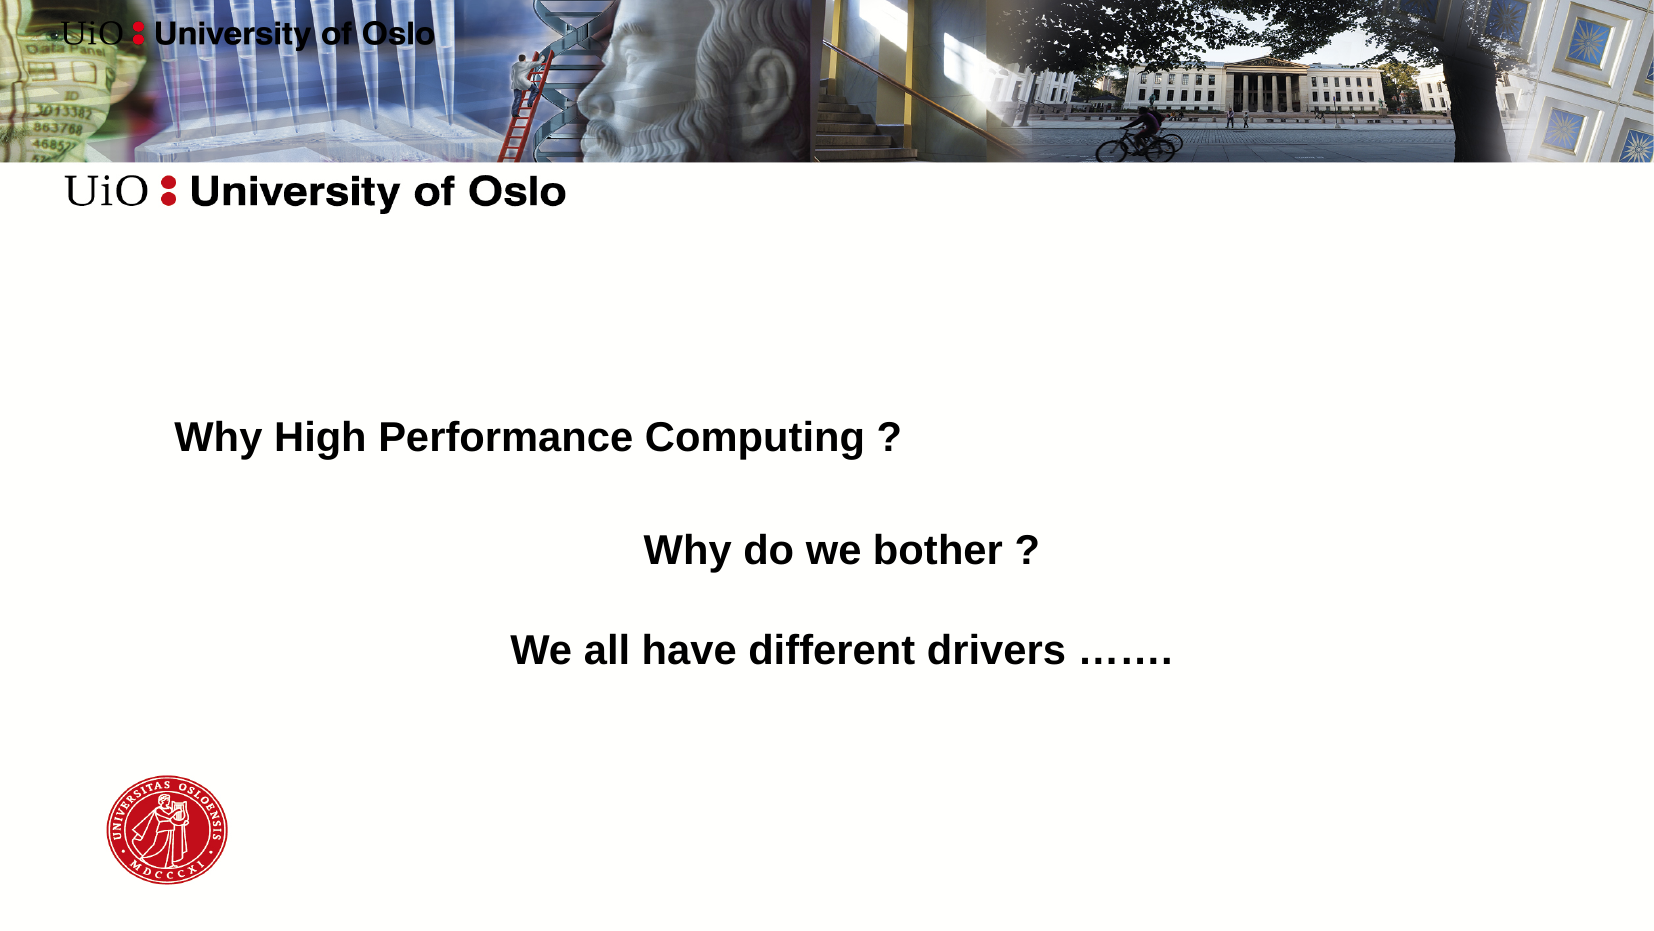

Why High Performance Computing ?
Why do we bother ?
We all have different drivers …….